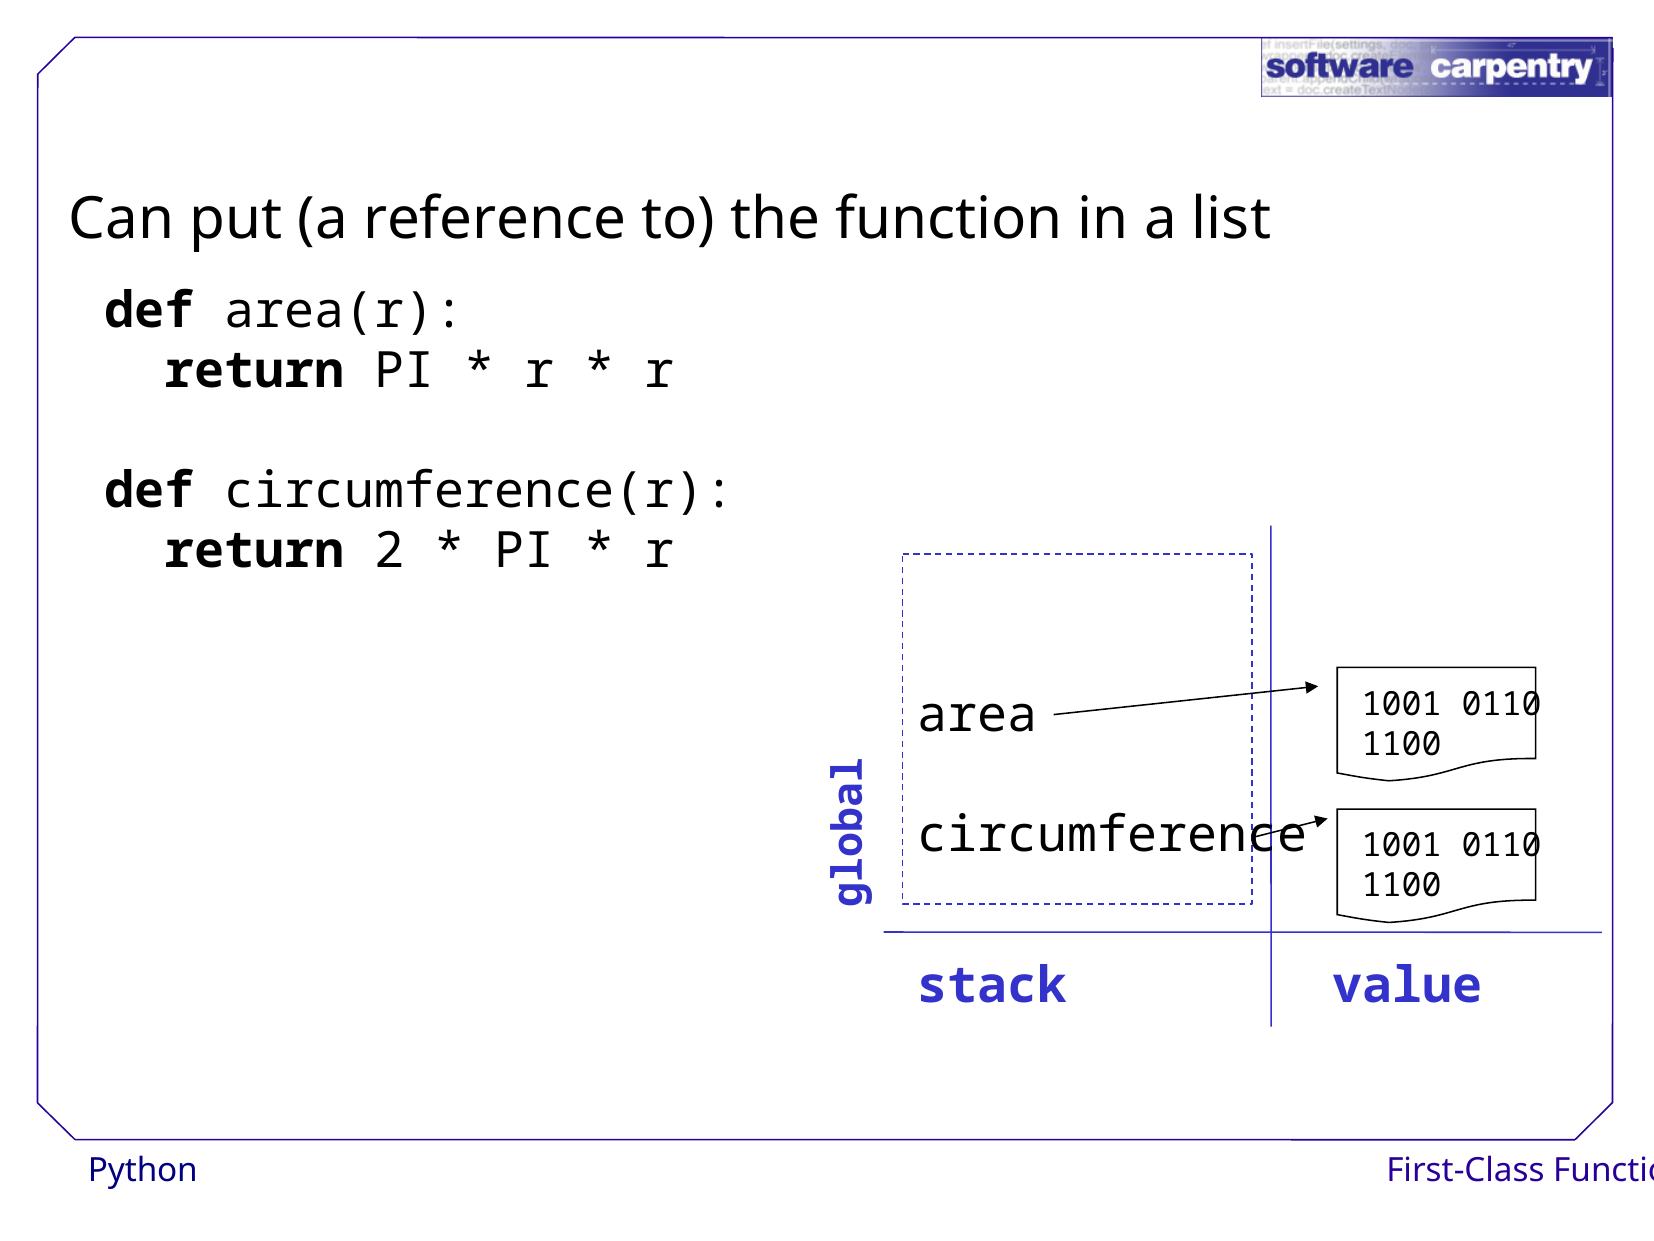

Can put (a reference to) the function in a list
def area(r):
 return PI * r * r
def circumference(r):
 return 2 * PI * r
area
circumference
1001 0110
1100
global
1001 0110
1100
stack
value